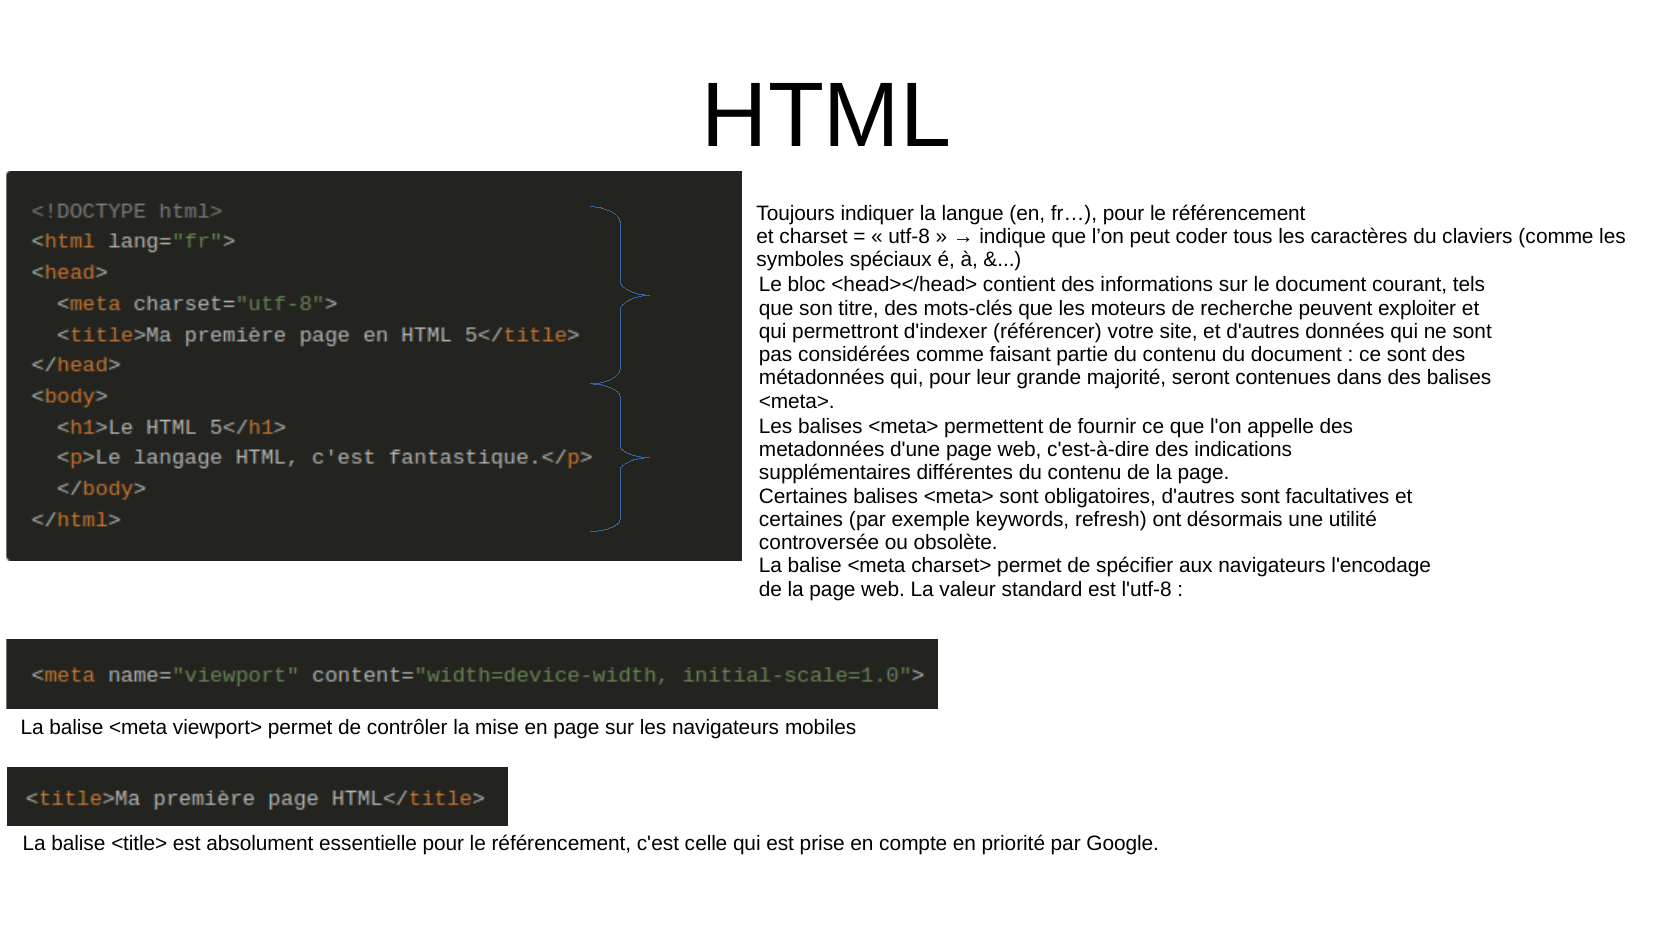

# HTML
Toujours indiquer la langue (en, fr…), pour le référencement
et charset = « utf-8 » → indique que l’on peut coder tous les caractères du claviers (comme les symboles spéciaux é, à, &...)
Le bloc <head></head> contient des informations sur le document courant, tels que son titre, des mots-clés que les moteurs de recherche peuvent exploiter et qui permettront d'indexer (référencer) votre site, et d'autres données qui ne sont pas considérées comme faisant partie du contenu du document : ce sont des métadonnées qui, pour leur grande majorité, seront contenues dans des balises <meta>.
Les balises <meta> permettent de fournir ce que l'on appelle des metadonnées d'une page web, c'est-à-dire des indications supplémentaires différentes du contenu de la page.
Certaines balises <meta> sont obligatoires, d'autres sont facultatives et certaines (par exemple keywords, refresh) ont désormais une utilité controversée ou obsolète.
La balise <meta charset> permet de spécifier aux navigateurs l'encodage de la page web. La valeur standard est l'utf-8 :
La balise <meta viewport> permet de contrôler la mise en page sur les navigateurs mobiles
La balise <title> est absolument essentielle pour le référencement, c'est celle qui est prise en compte en priorité par Google.